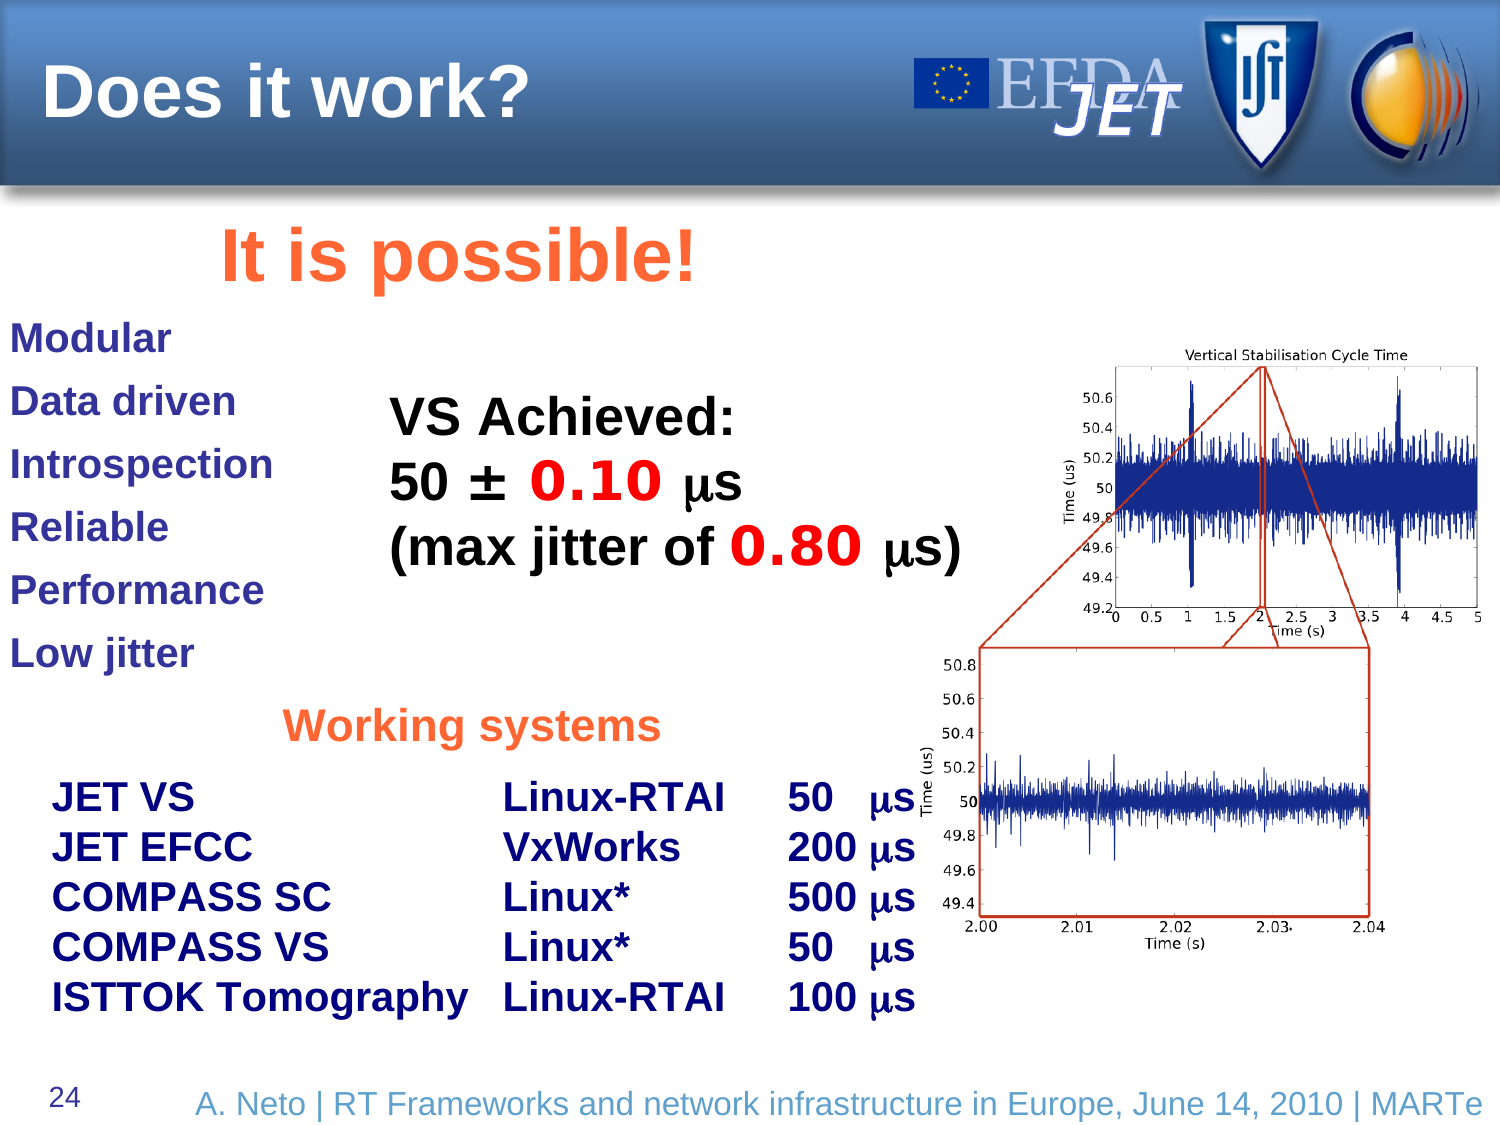

Does it work?
It is possible!
Modular
Data driven
Introspection
Reliable
Performance
Low jitter
VS Achieved:
50 ± 0.10 ms
(max jitter of 0.80 ms)
Working systems
JET VS
JET EFCC
COMPASS SC
COMPASS VS
ISTTOK Tomography
Linux-RTAI
VxWorks
Linux*
Linux*
Linux-RTAI
50 ms
200 ms
500 ms
50 ms
100 ms